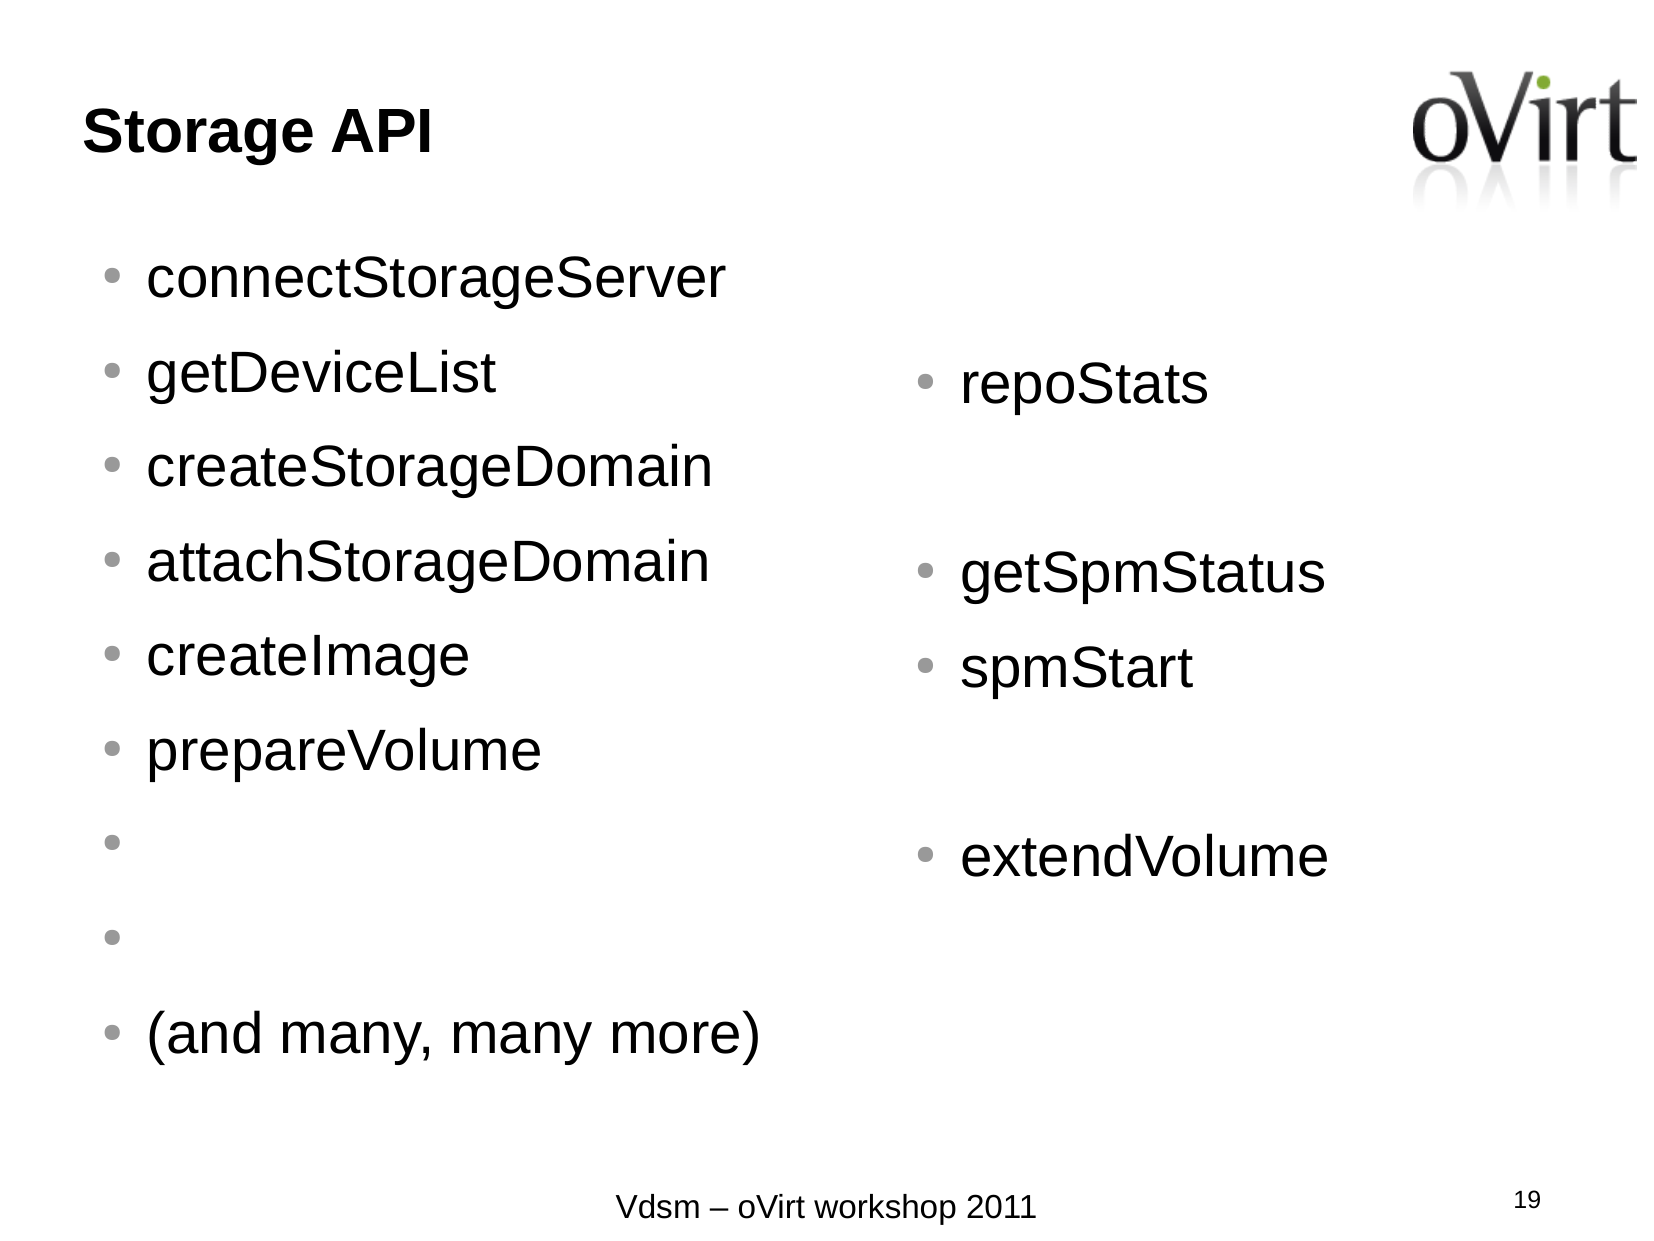

# Storage API
connectStorageServer
getDeviceList
createStorageDomain
attachStorageDomain
createImage
prepareVolume
(and many, many more)
repoStats
getSpmStatus
spmStart
extendVolume